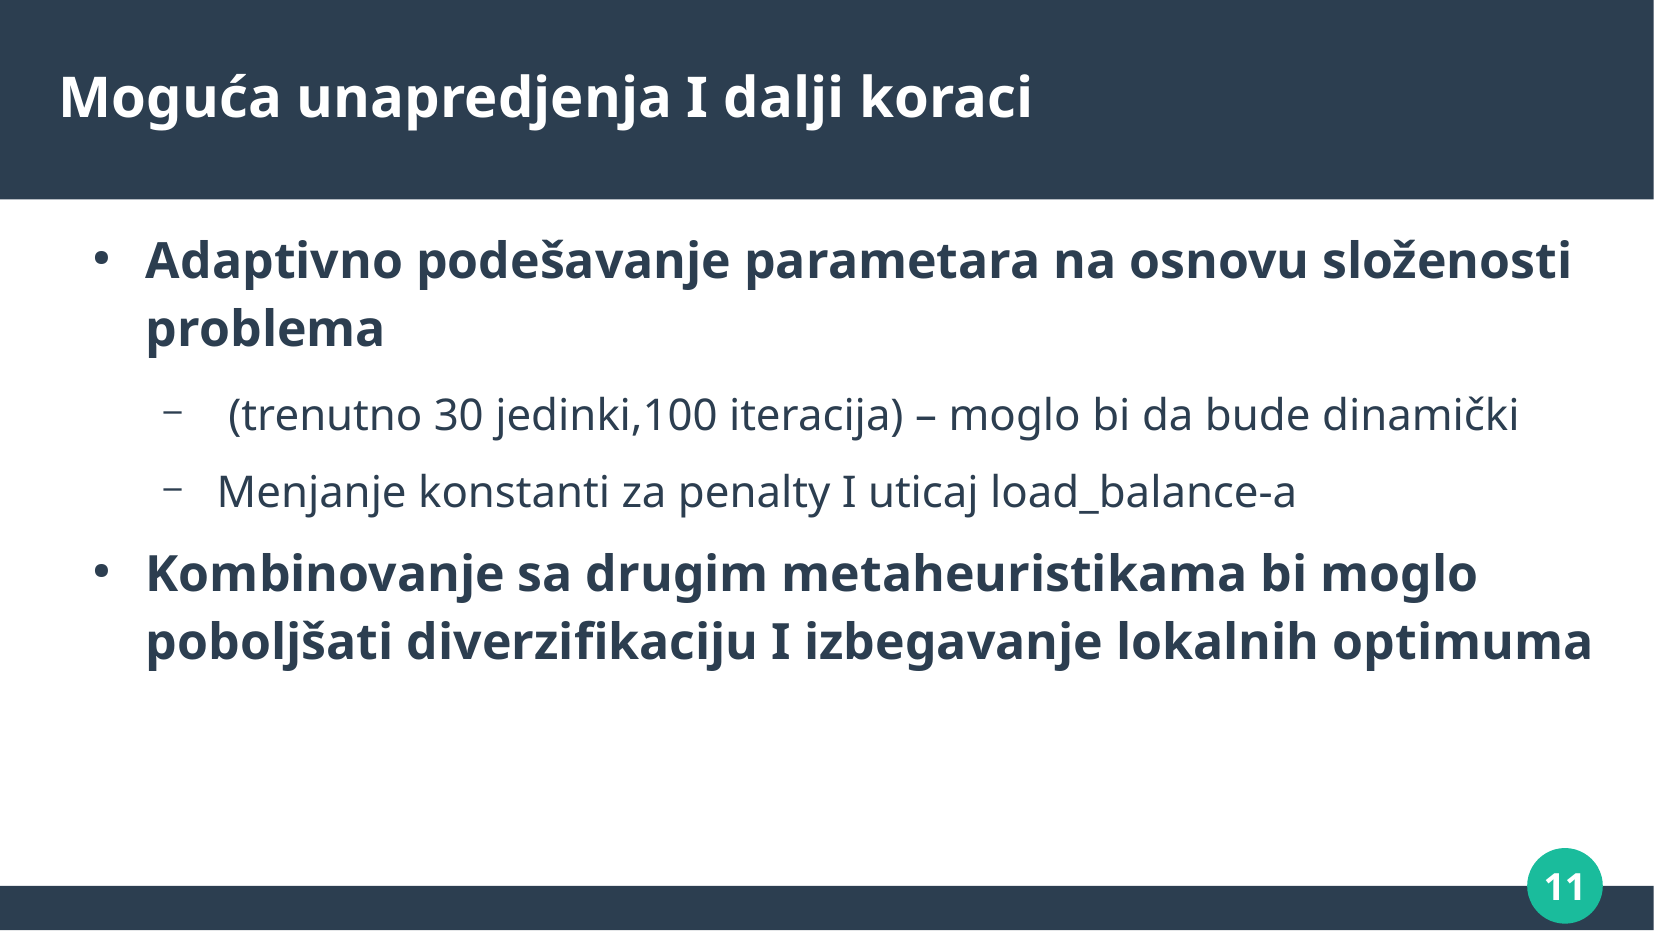

# Moguća unapredjenja I dalji koraci
Adaptivno podešavanje parametara na osnovu složenosti problema
 (trenutno 30 jedinki,100 iteracija) – moglo bi da bude dinamički
Menjanje konstanti za penalty I uticaj load_balance-a
Kombinovanje sa drugim metaheuristikama bi moglo poboljšati diverzifikaciju I izbegavanje lokalnih optimuma